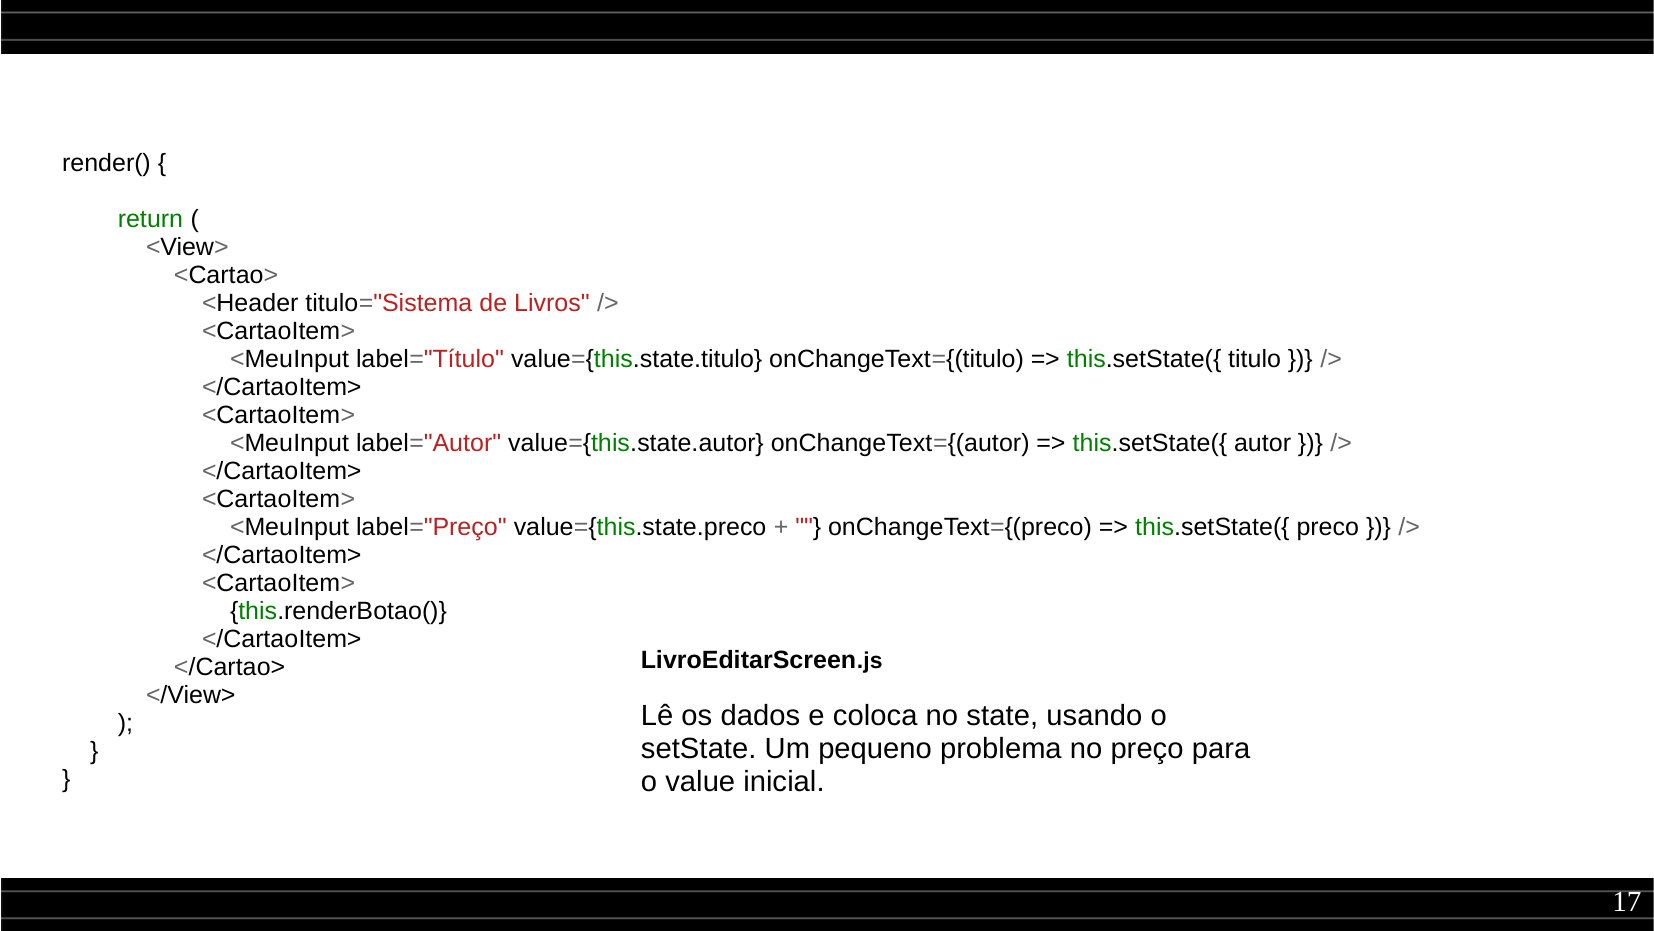

render() {
 return (
 <View>
 <Cartao>
 <Header titulo="Sistema de Livros" />
 <CartaoItem>
 <MeuInput label="Título" value={this.state.titulo} onChangeText={(titulo) => this.setState({ titulo })} />
 </CartaoItem>
 <CartaoItem>
 <MeuInput label="Autor" value={this.state.autor} onChangeText={(autor) => this.setState({ autor })} />
 </CartaoItem>
 <CartaoItem>
 <MeuInput label="Preço" value={this.state.preco + ""} onChangeText={(preco) => this.setState({ preco })} />
 </CartaoItem>
 <CartaoItem>
 {this.renderBotao()}
 </CartaoItem>
 </Cartao>
 </View>
 );
 }
}
LivroEditarScreen.js
Lê os dados e coloca no state, usando o setState. Um pequeno problema no preço para o value inicial.